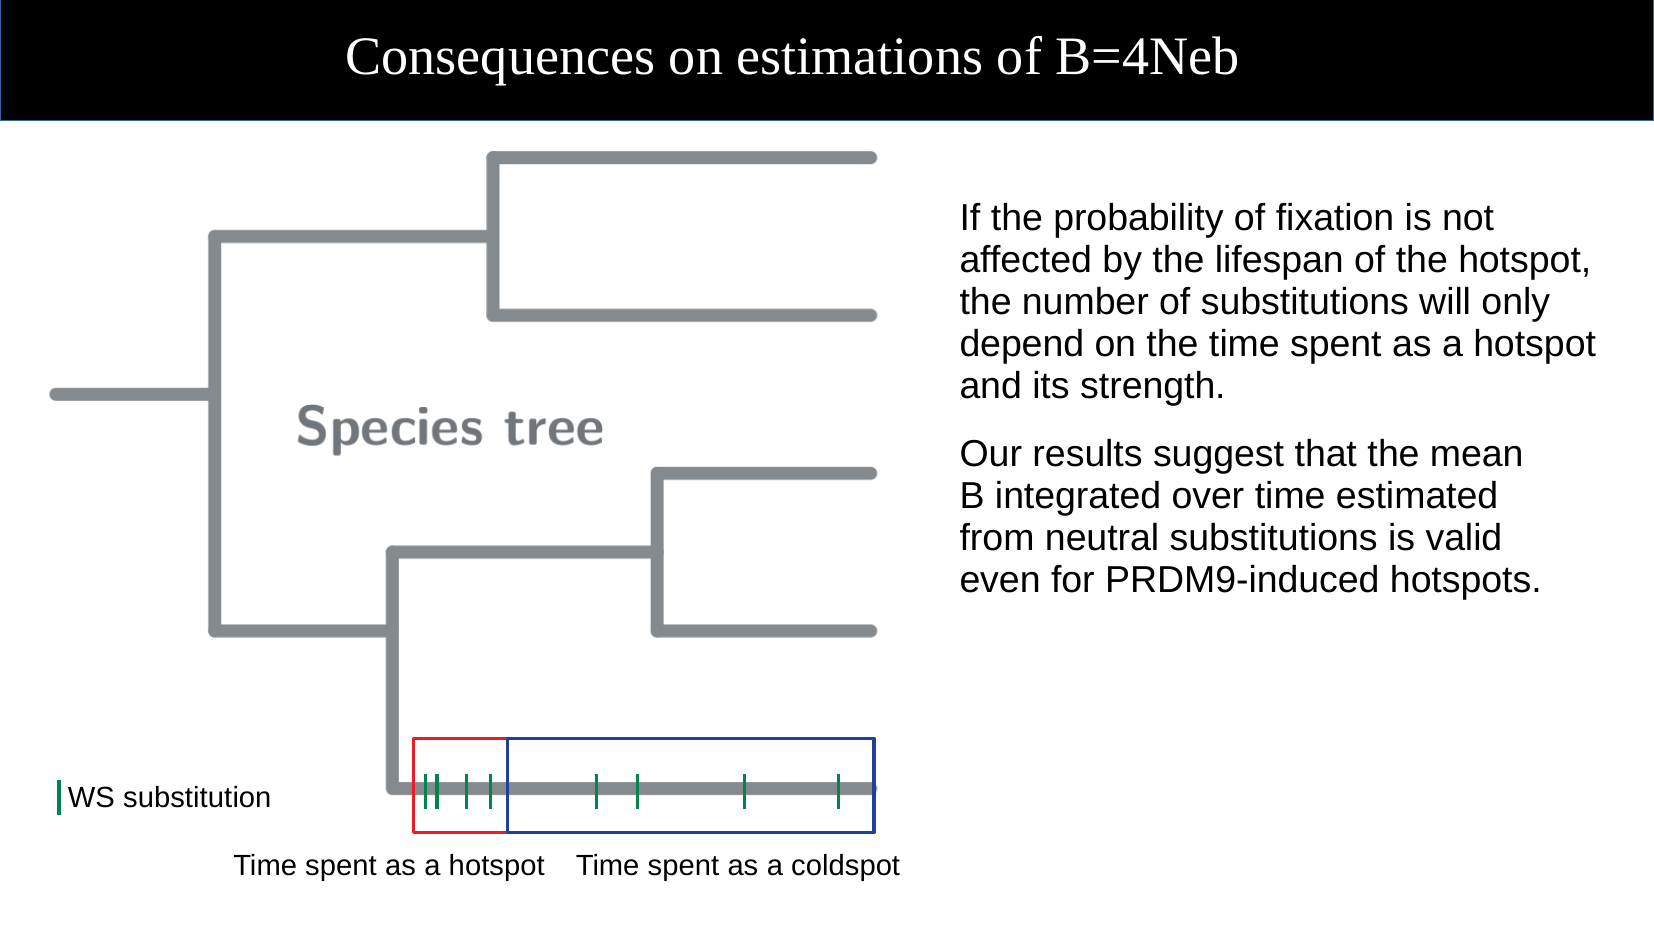

Consequences on estimations of B=4Neb
If the probability of fixation is not affected by the lifespan of the hotspot, the number of substitutions will only depend on the time spent as a hotspot and its strength.
Our results suggest that the mean B integrated over time estimated from neutral substitutions is valid even for PRDM9-induced hotspots.
WS substitution
Time spent as a coldspot
Time spent as a hotspot